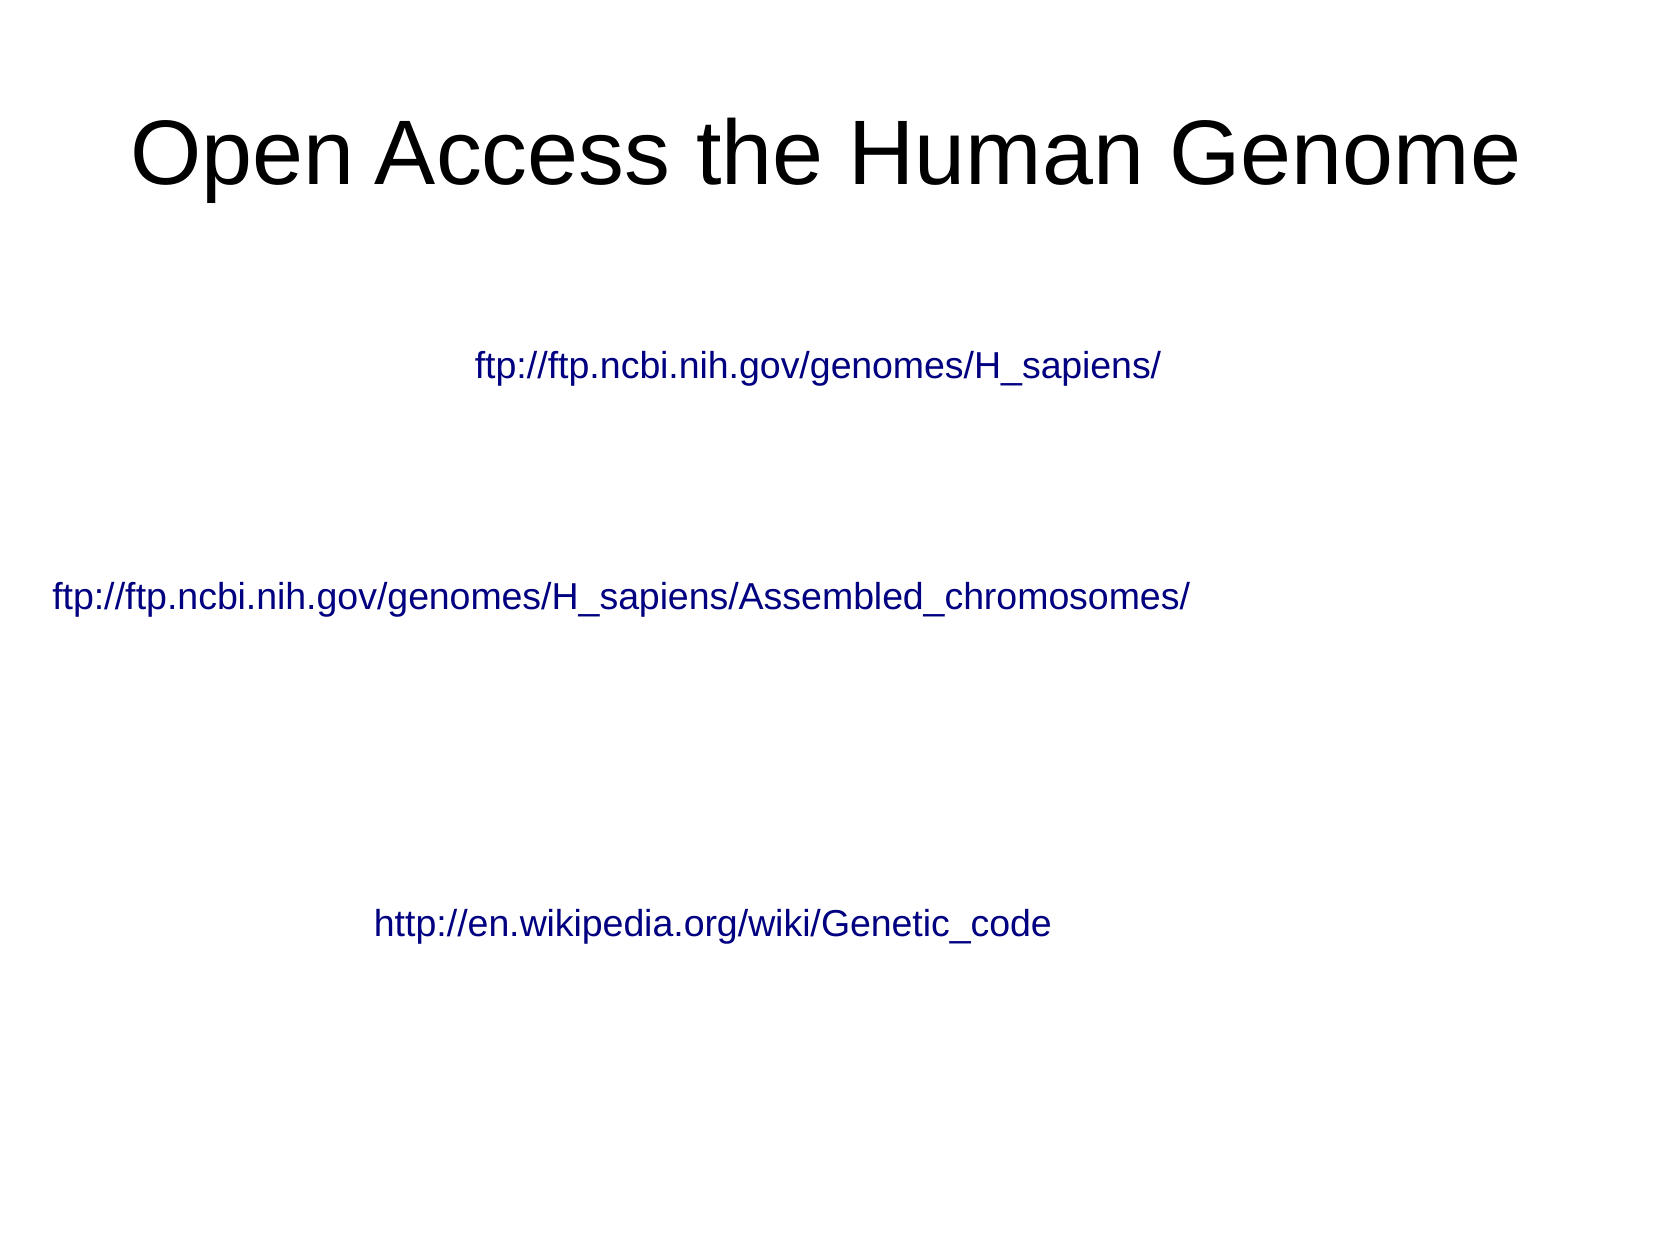

# Open Access the Human Genome
ftp://ftp.ncbi.nih.gov/genomes/H_sapiens/
ftp://ftp.ncbi.nih.gov/genomes/H_sapiens/Assembled_chromosomes/
http://en.wikipedia.org/wiki/Genetic_code